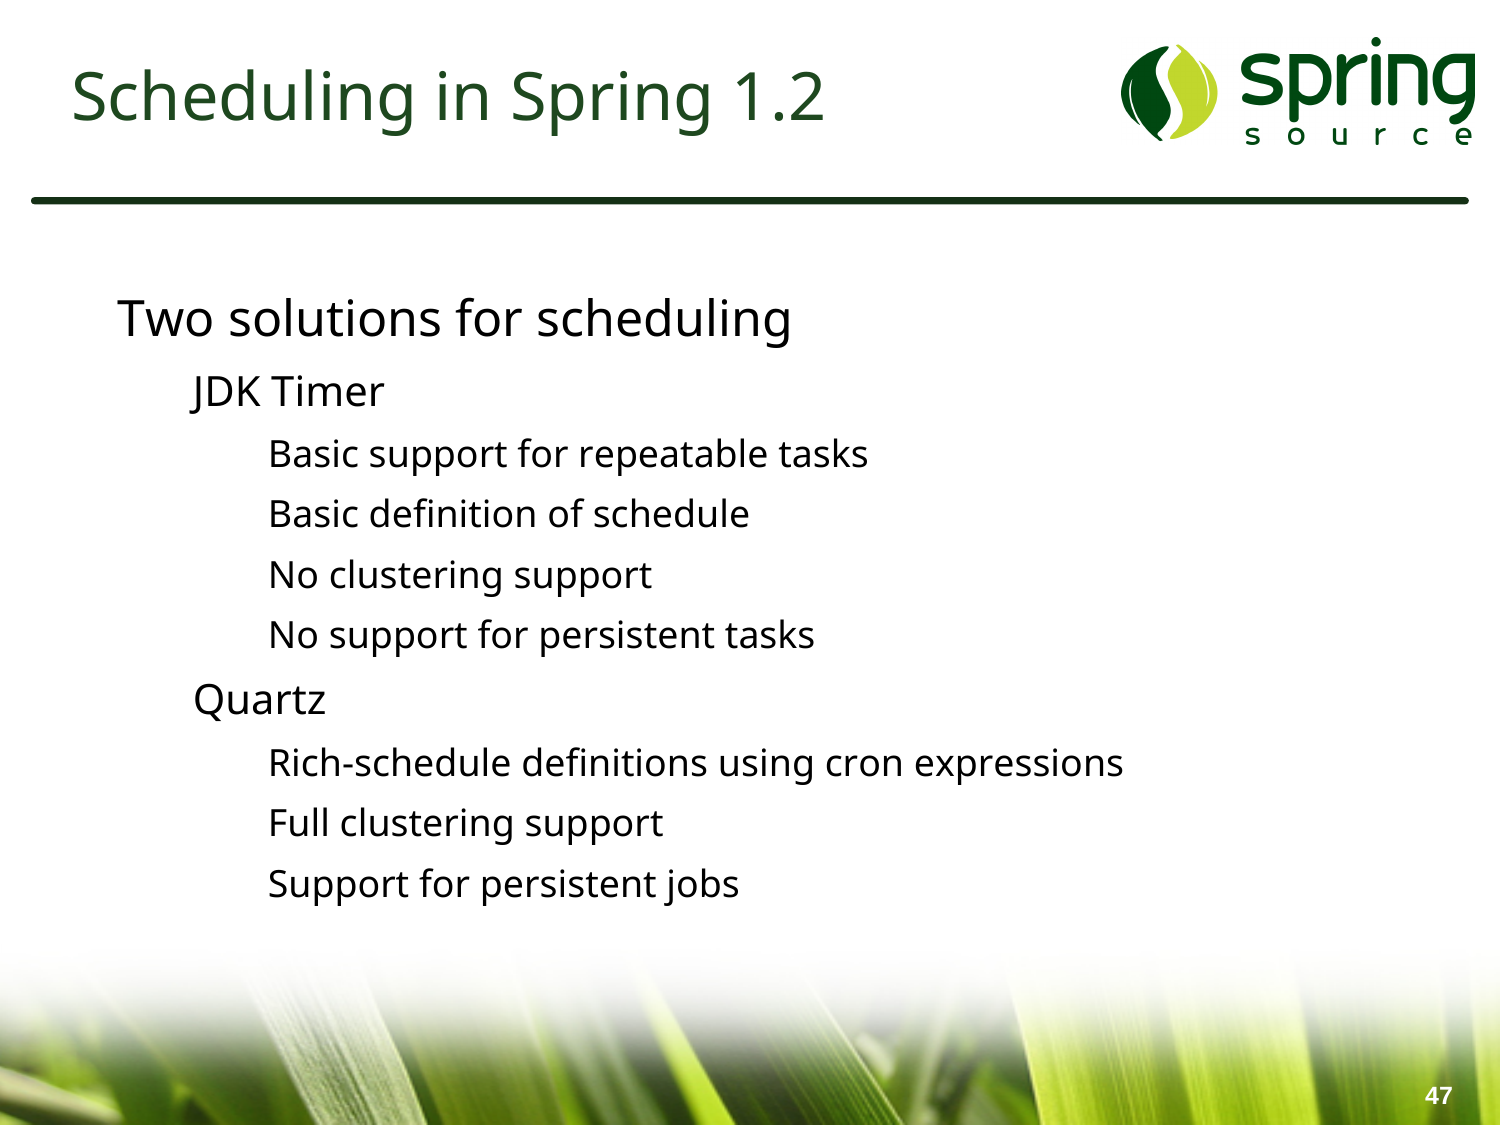

# Scheduling in Spring 1.2
Two solutions for scheduling
JDK Timer
Basic support for repeatable tasks
Basic definition of schedule
No clustering support
No support for persistent tasks
Quartz
Rich-schedule definitions using cron expressions
Full clustering support
Support for persistent jobs